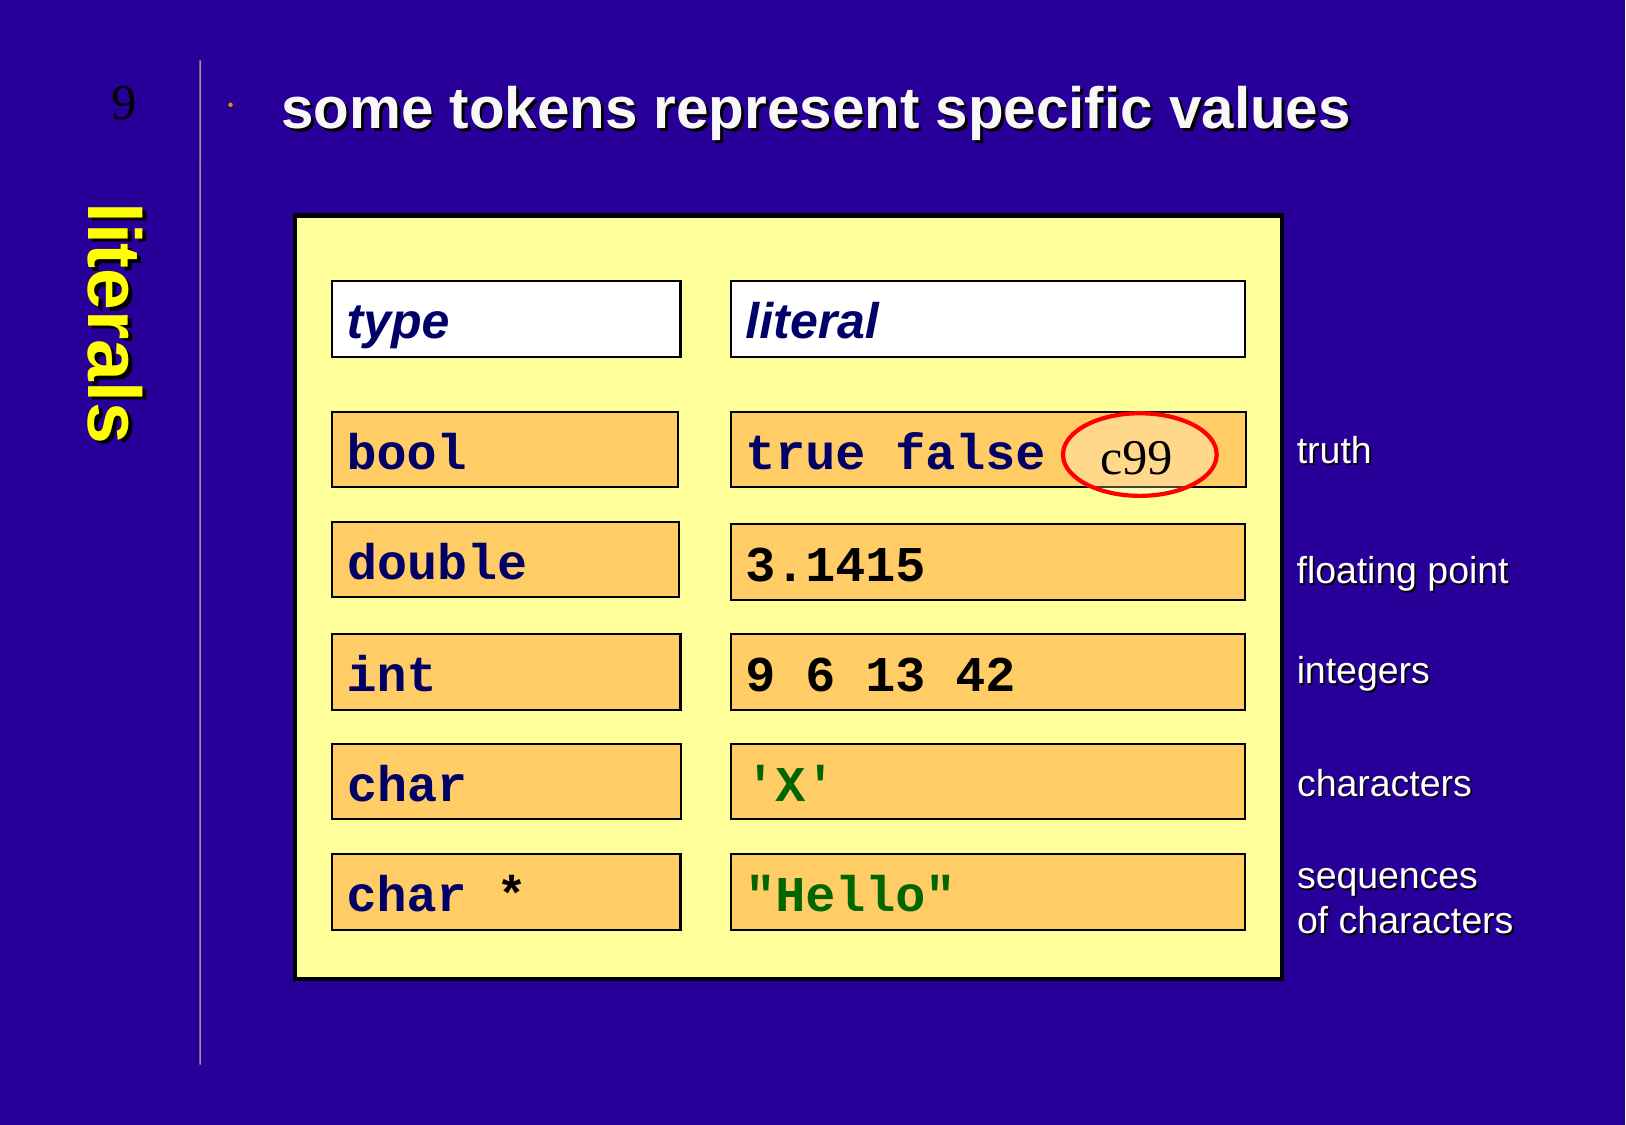

9
some tokens represent specific values
# literals
type
literal
bool
true false
c99
truth
double
3.1415
floating point
int
9 6 13 42
integers
char
'X'
characters
sequences
of characters
char *
"Hello"